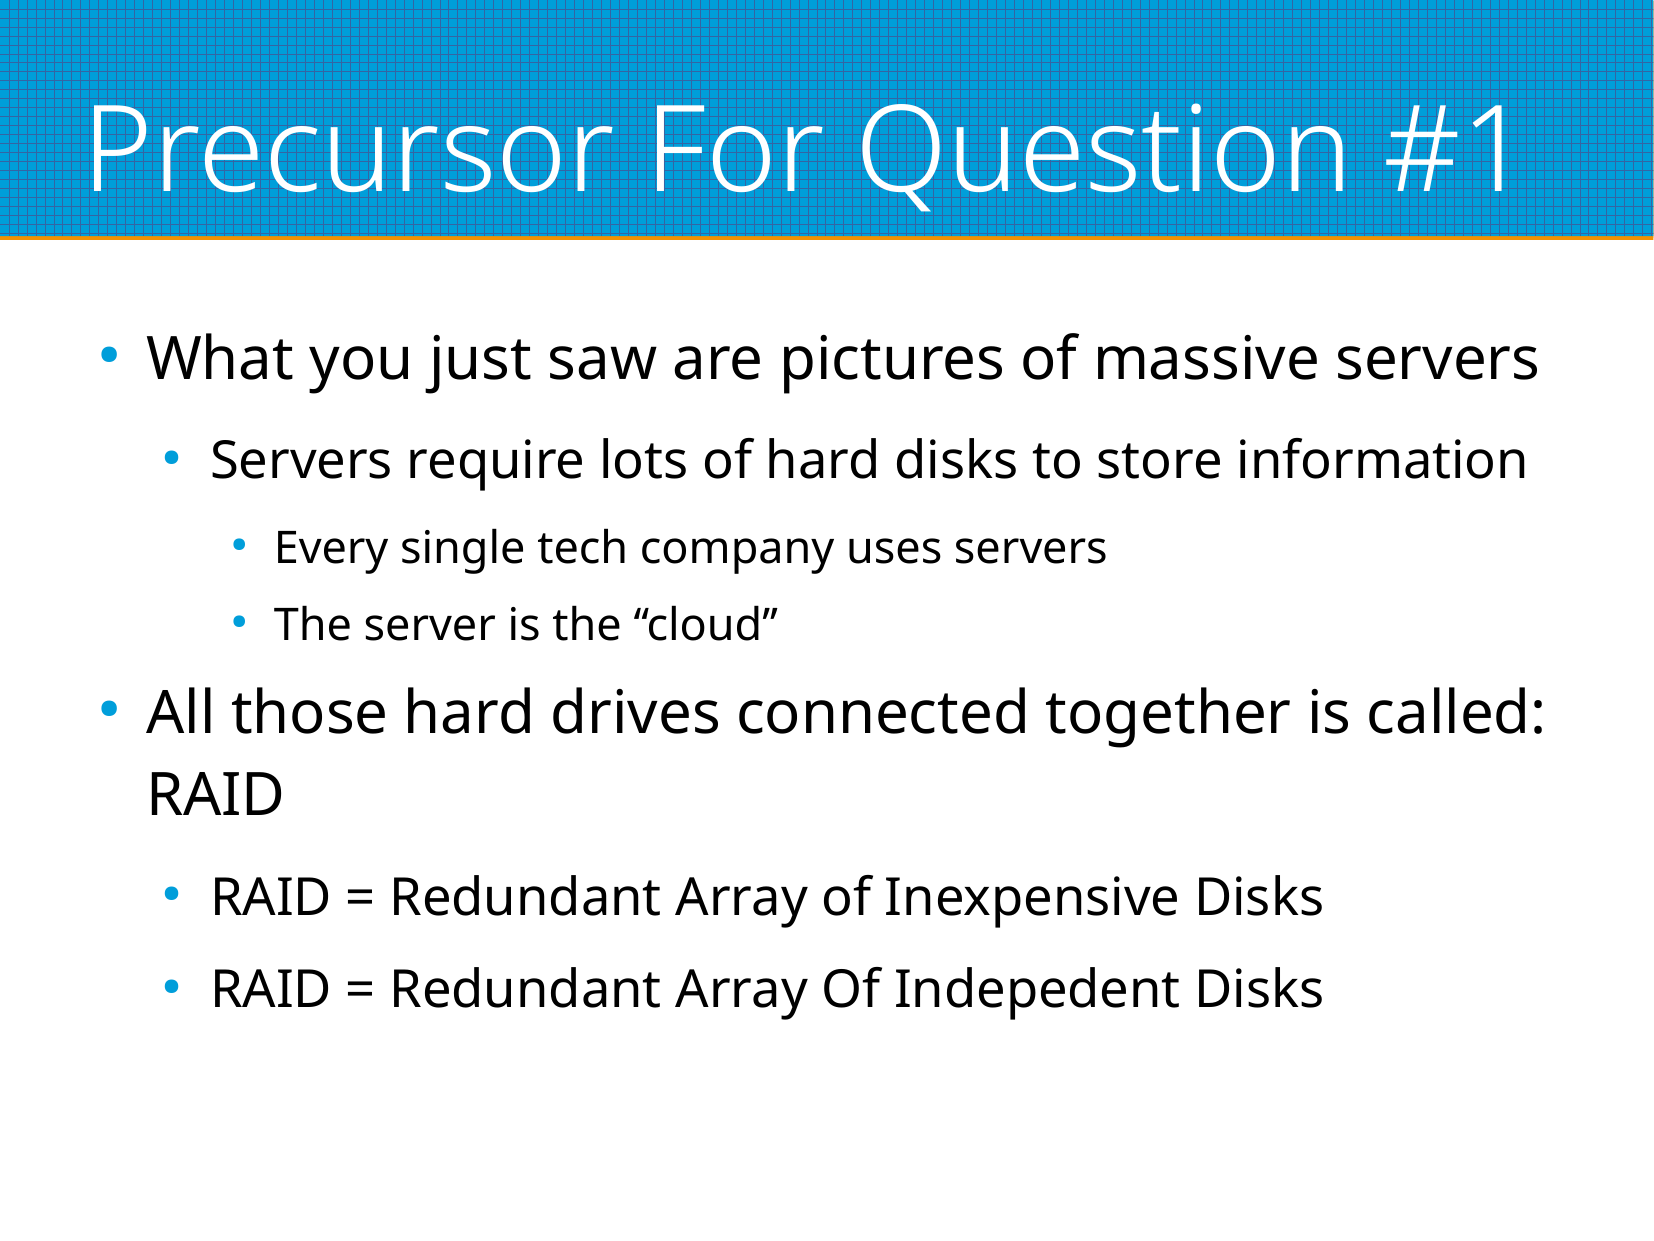

# Precursor For Question #1
What you just saw are pictures of massive servers
Servers require lots of hard disks to store information
Every single tech company uses servers
The server is the ‘‘cloud’’
All those hard drives connected together is called: RAID
RAID = Redundant Array of Inexpensive Disks
RAID = Redundant Array Of Indepedent Disks